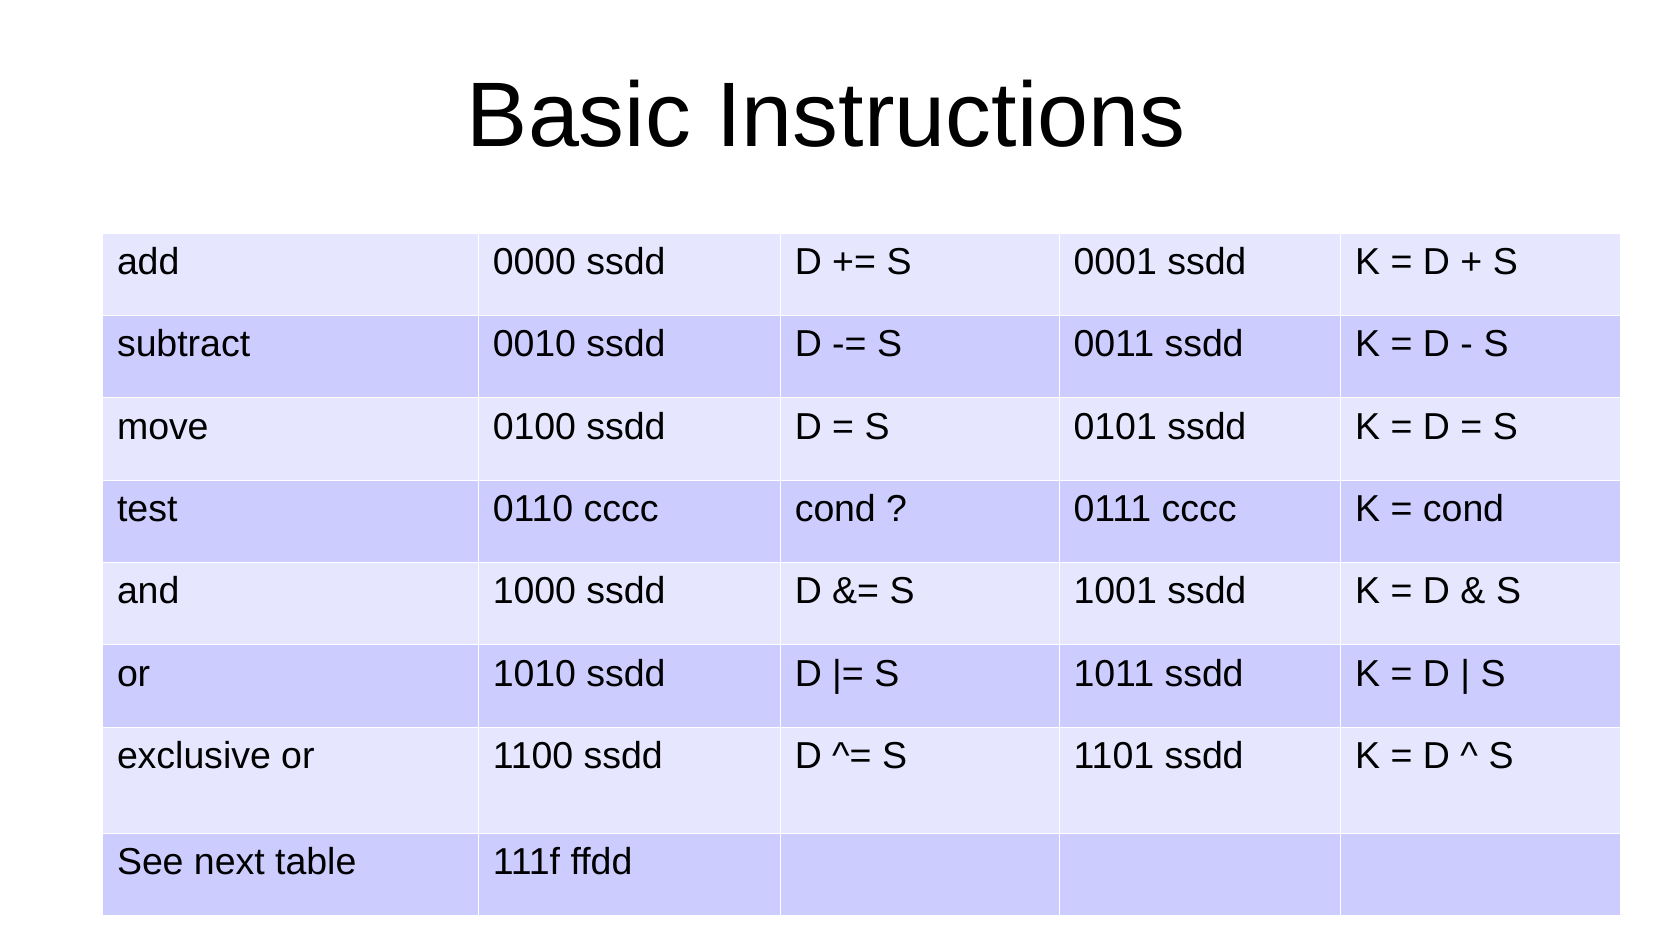

# Basic Instructions
| add | 0000 ssdd | D += S | 0001 ssdd | K = D + S |
| --- | --- | --- | --- | --- |
| subtract | 0010 ssdd | D -= S | 0011 ssdd | K = D - S |
| move | 0100 ssdd | D = S | 0101 ssdd | K = D = S |
| test | 0110 cccc | cond ? | 0111 cccc | K = cond |
| and | 1000 ssdd | D &= S | 1001 ssdd | K = D & S |
| or | 1010 ssdd | D |= S | 1011 ssdd | K = D | S |
| exclusive or | 1100 ssdd | D ^= S | 1101 ssdd | K = D ^ S |
| See next table | 111f ffdd | | | |